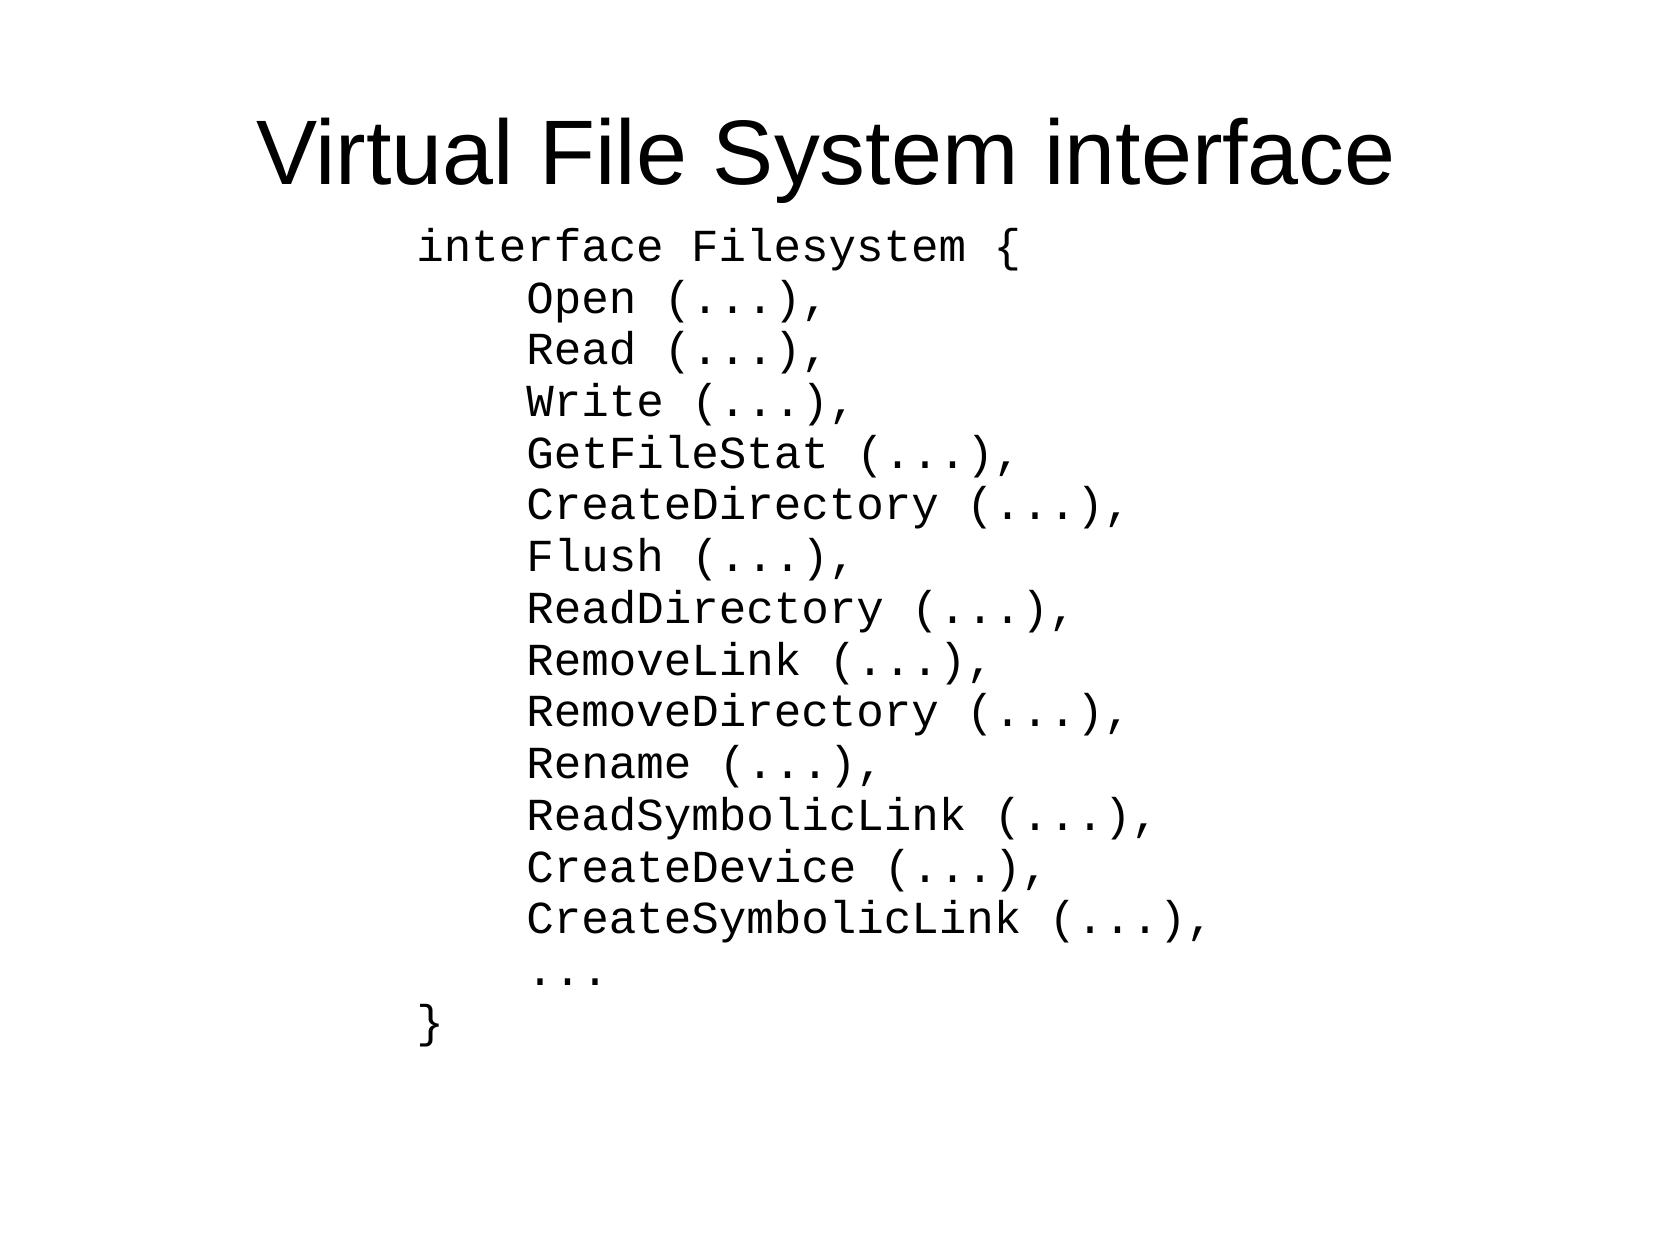

# Virtual File System interface
interface Filesystem {
 Open (...),
 Read (...),
 Write (...),
 GetFileStat (...),
 CreateDirectory (...),
 Flush (...),
 ReadDirectory (...),
 RemoveLink (...),
 RemoveDirectory (...),
 Rename (...),
 ReadSymbolicLink (...),
 CreateDevice (...),
 CreateSymbolicLink (...),
 ...
}